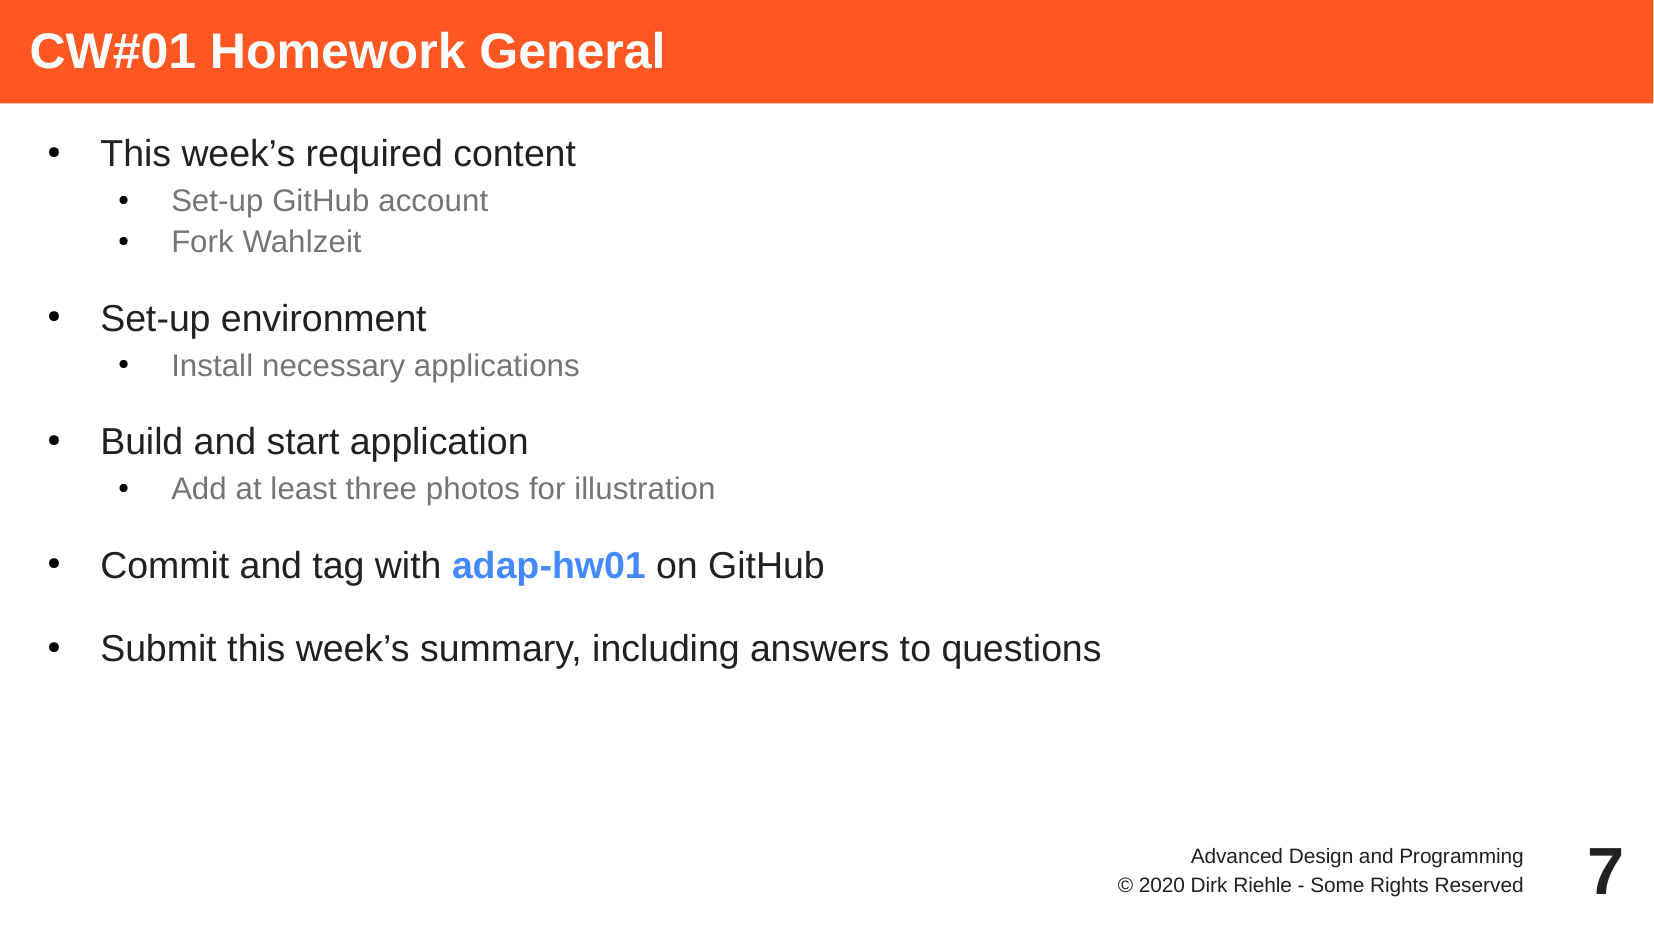

# CW#01 Homework General
This week’s required content
Set-up GitHub account
Fork Wahlzeit
Set-up environment
Install necessary applications
Build and start application
Add at least three photos for illustration
Commit and tag with adap-hw01 on GitHub
Submit this week’s summary, including answers to questions
Advanced Design and Programming
7
© 2020 Dirk Riehle - Some Rights Reserved